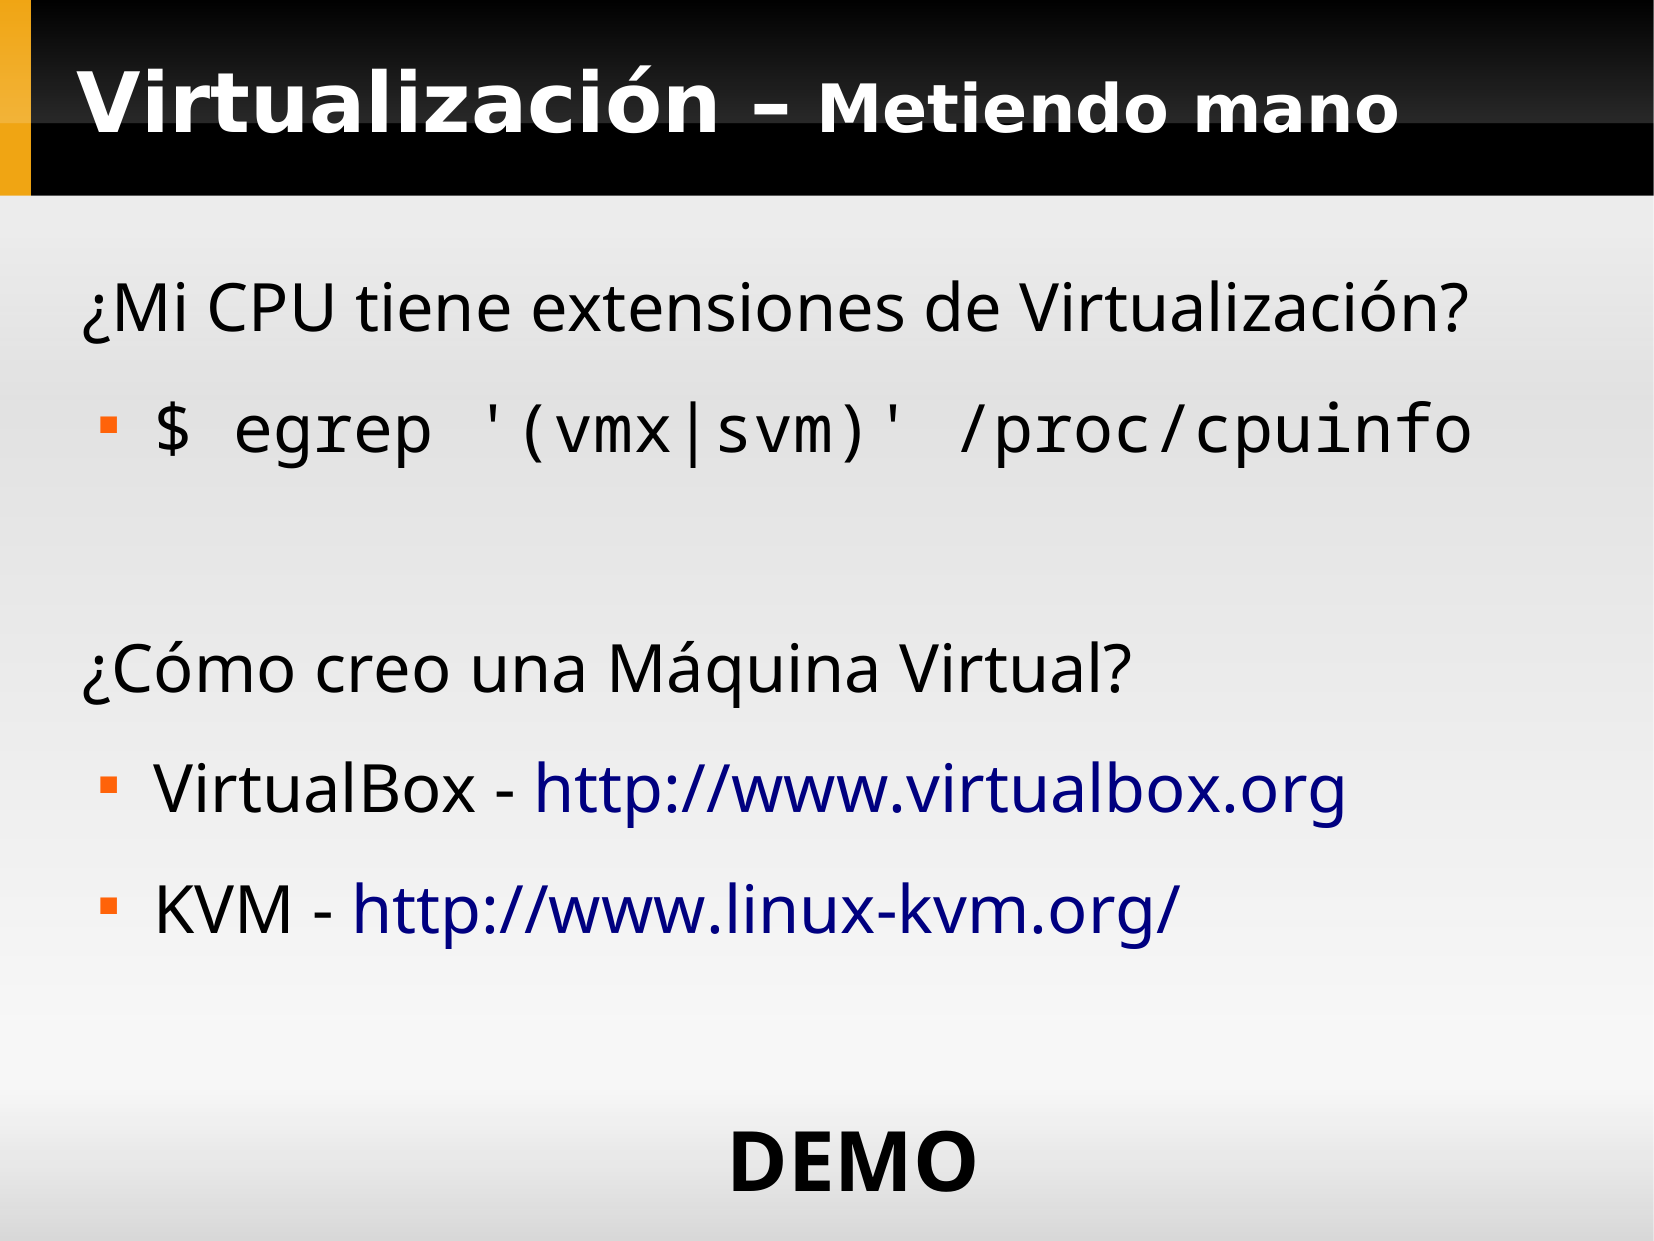

# Virtualización – Metiendo mano
¿Mi CPU tiene extensiones de Virtualización?
$ egrep '(vmx|svm)' /proc/cpuinfo
¿Cómo creo una Máquina Virtual?
VirtualBox - http://www.virtualbox.org
KVM - http://www.linux-kvm.org/
DEMO